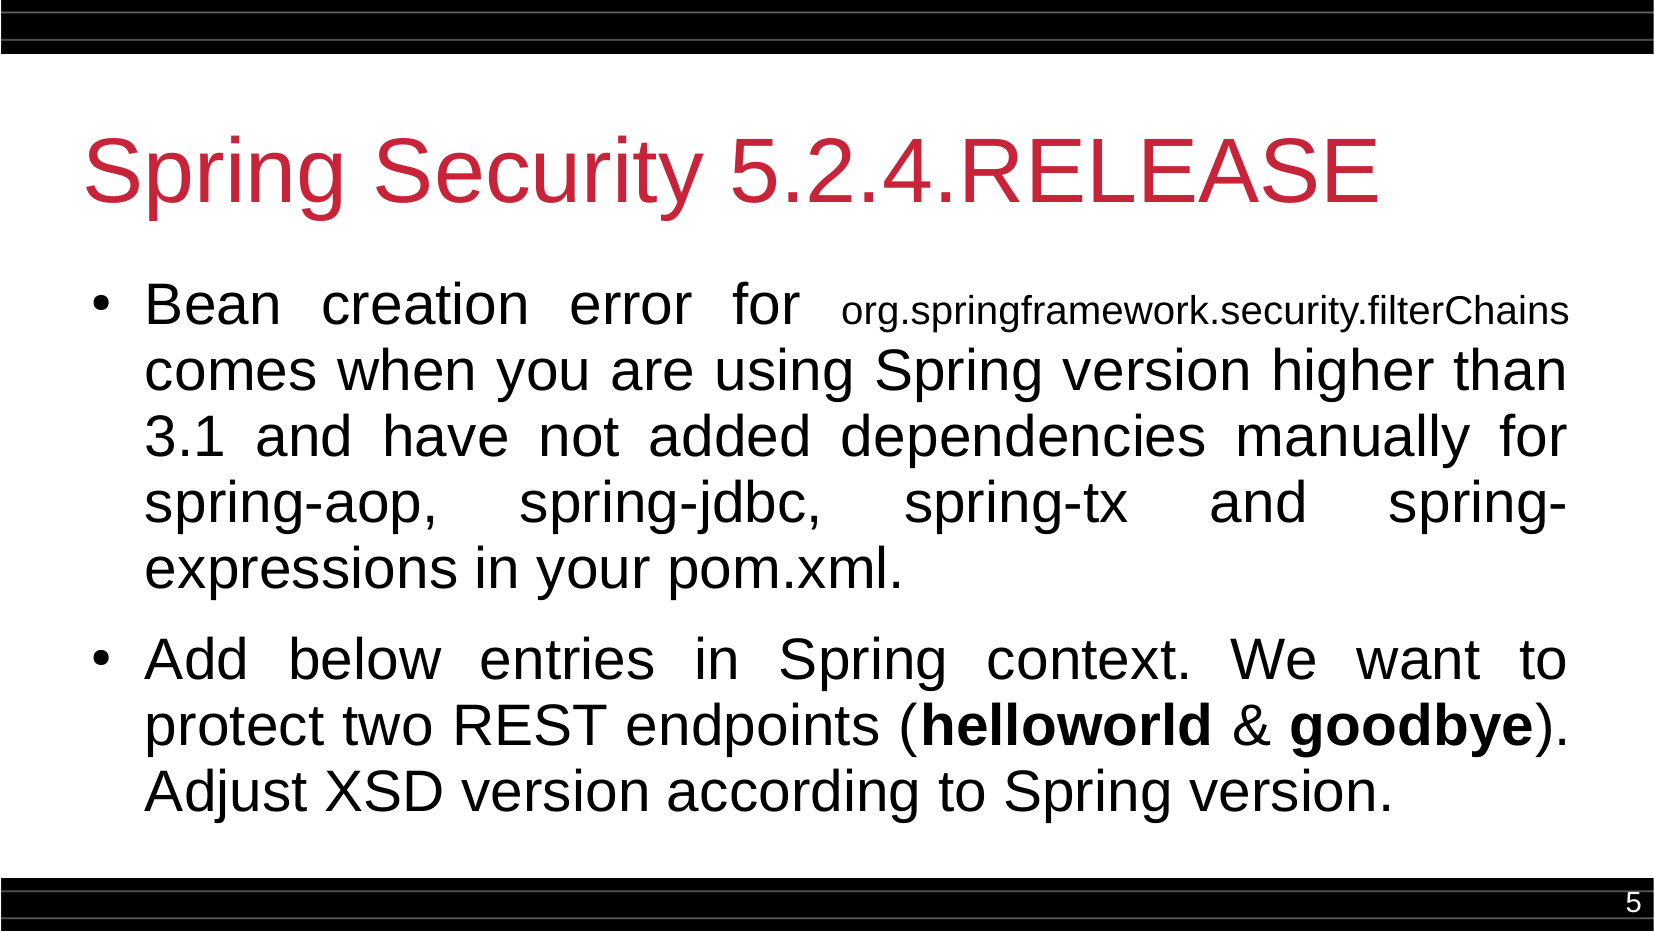

# Spring Security 5.2.4.RELEASE
Bean creation error for org.springframework.security.filterChains comes when you are using Spring version higher than 3.1 and have not added dependencies manually for spring-aop, spring-jdbc, spring-tx and spring-expressions in your pom.xml.
Add below entries in Spring context. We want to protect two REST endpoints (helloworld & goodbye). Adjust XSD version according to Spring version.